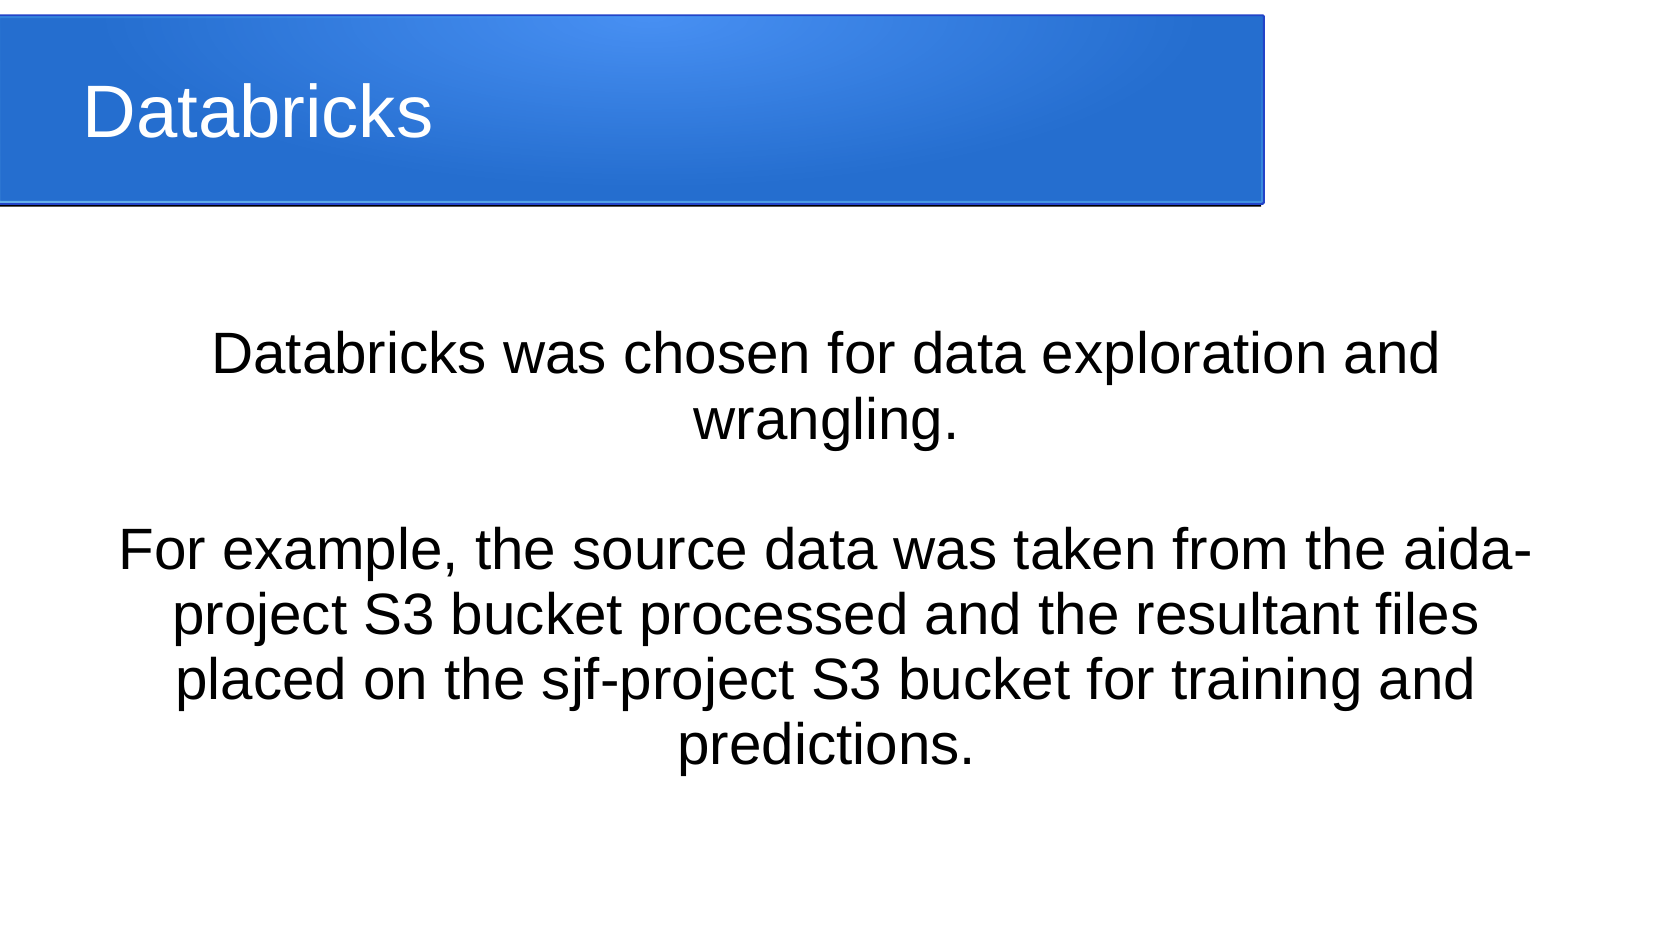

# Databricks
Databricks was chosen for data exploration and wrangling.
For example, the source data was taken from the aida-project S3 bucket processed and the resultant files placed on the sjf-project S3 bucket for training and predictions.